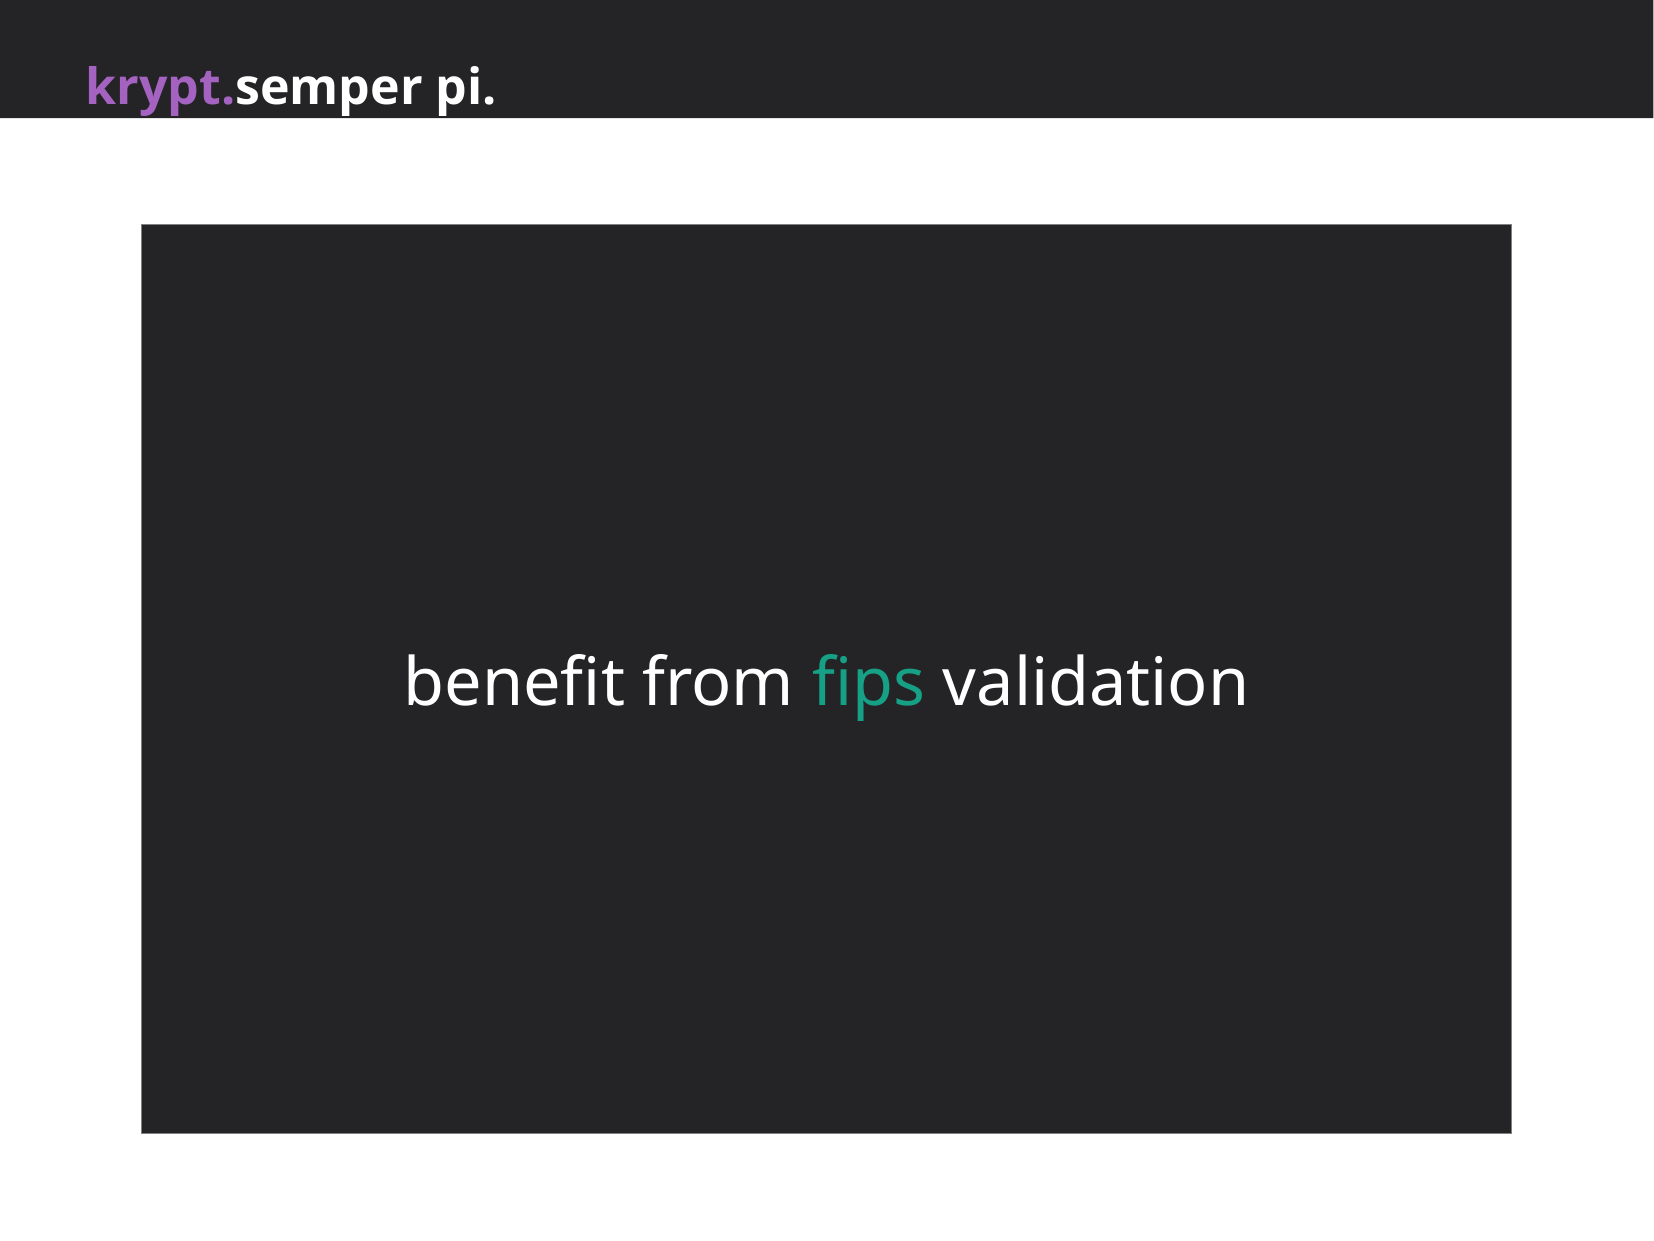

krypt.semper pi.
benefit from fips validation
krypt first of all is a framework